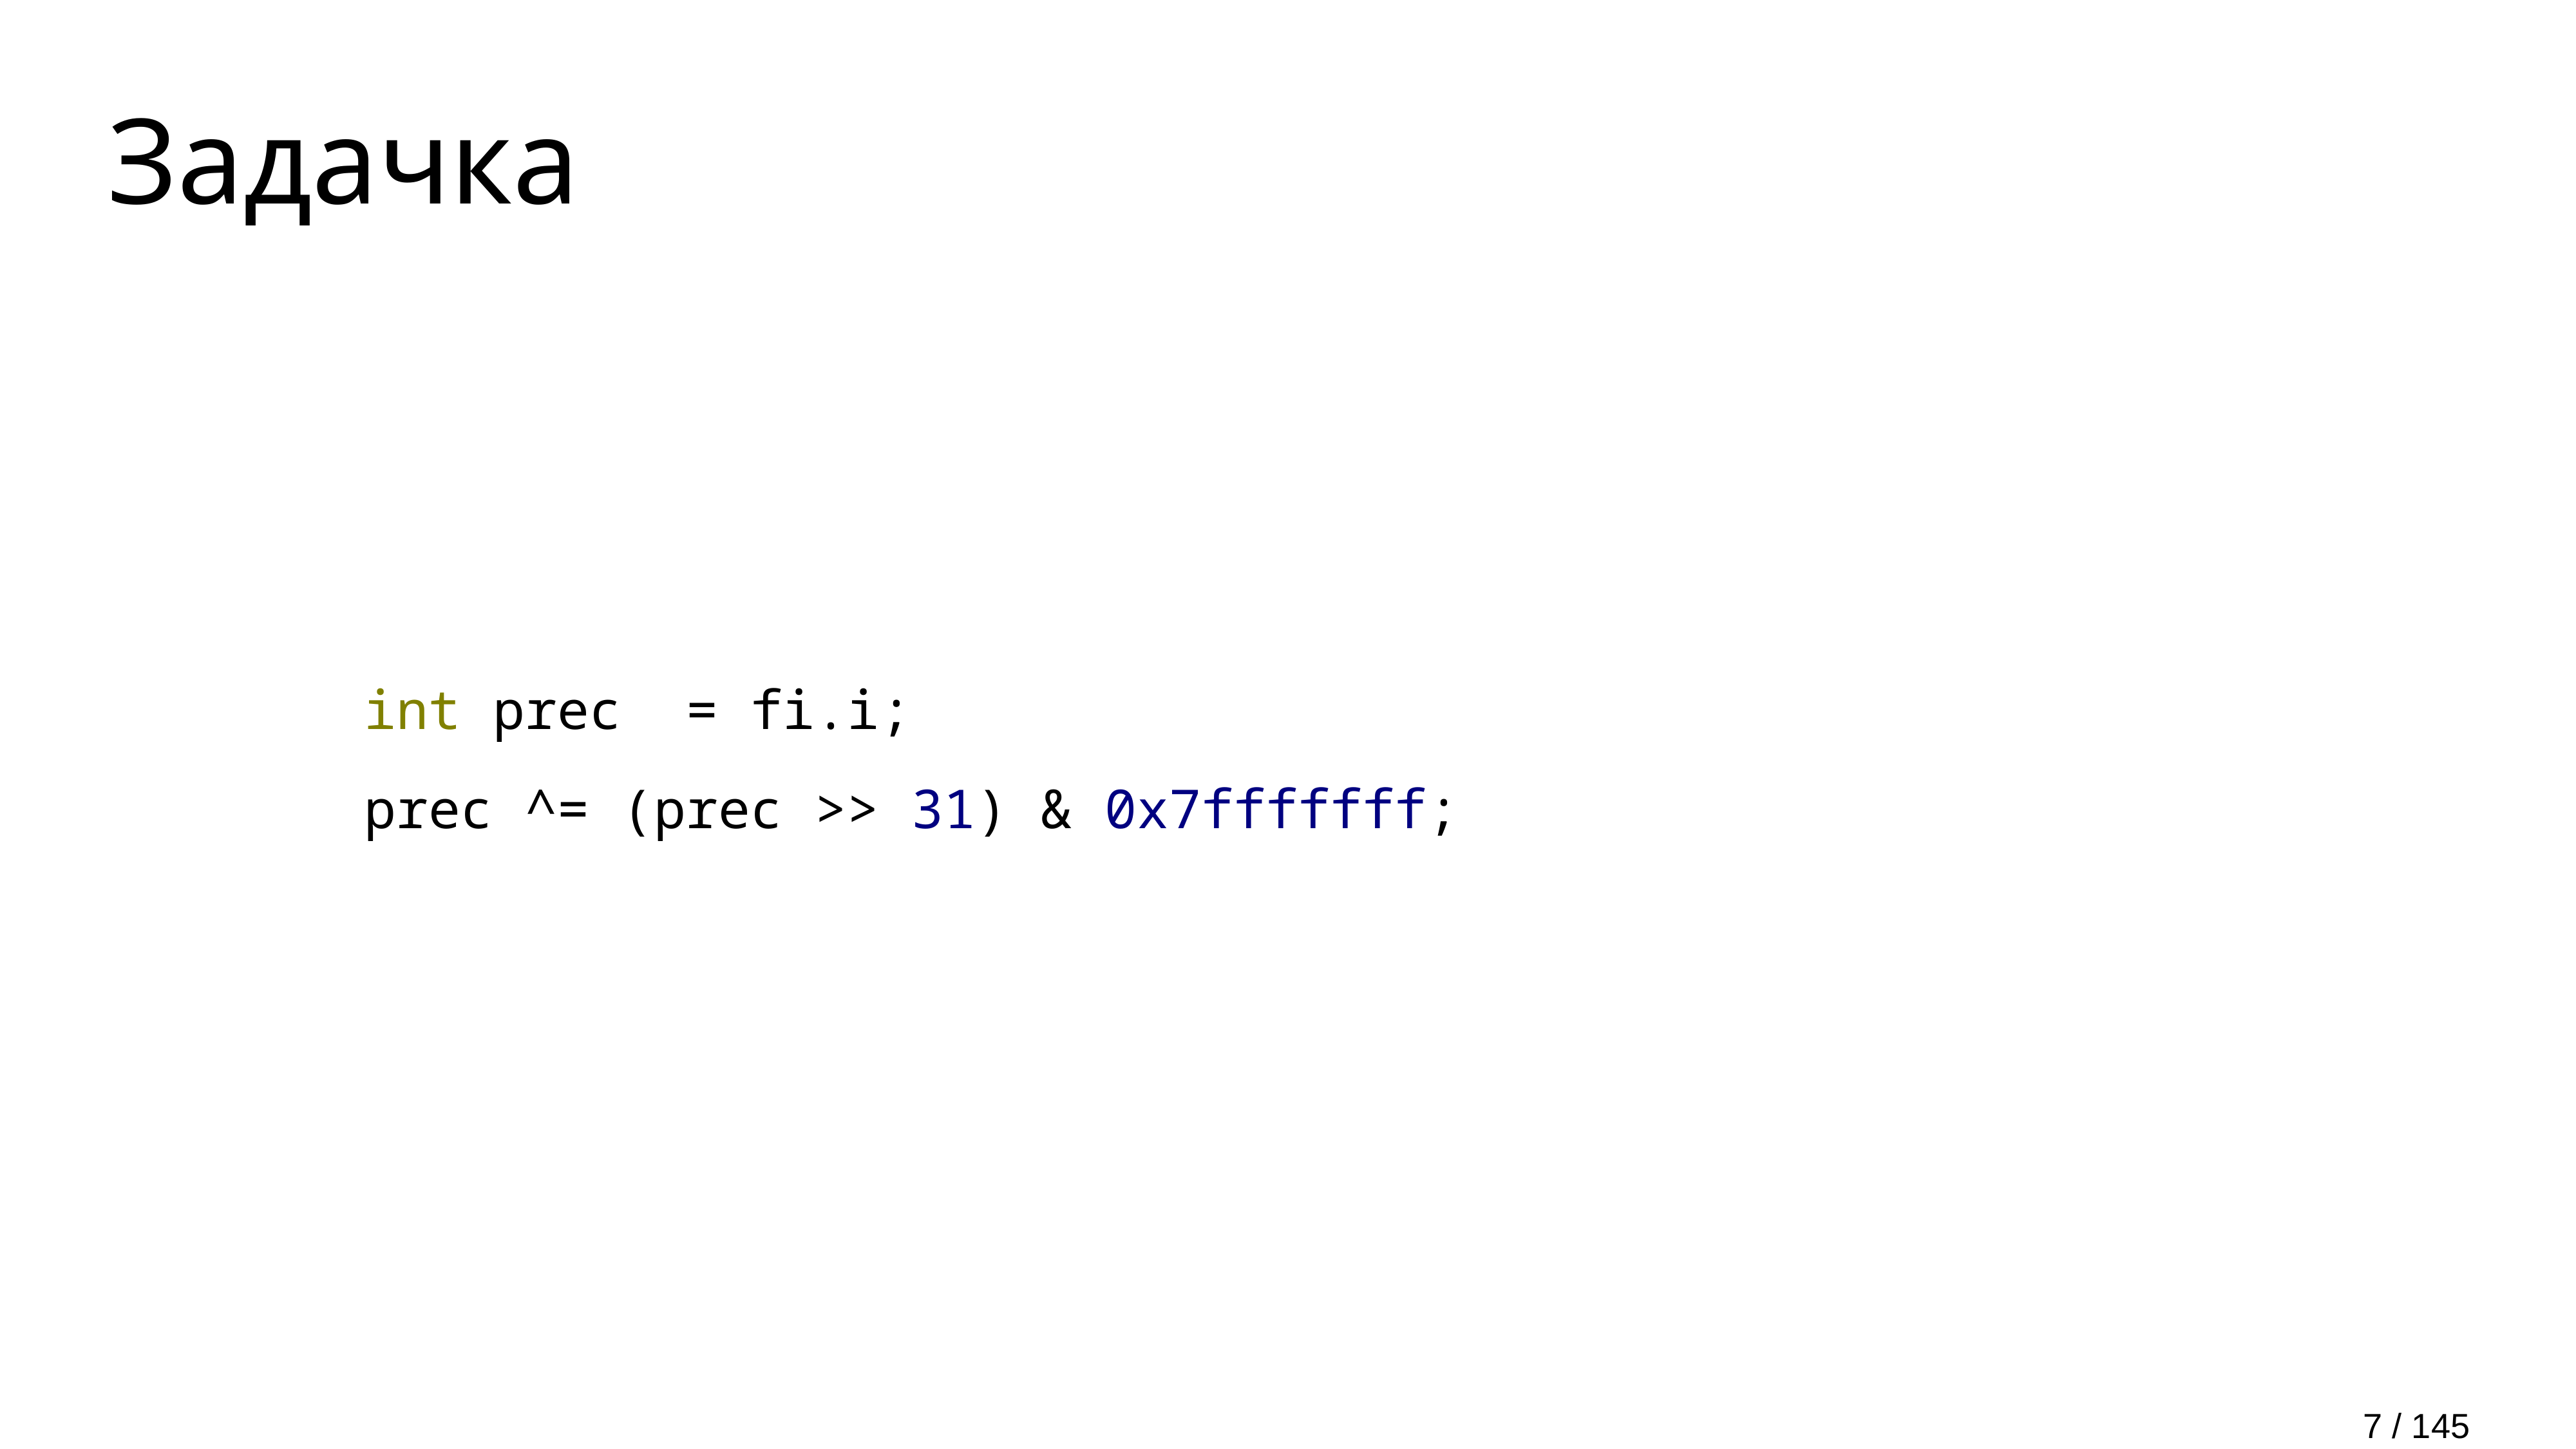

# Задачка
 int prec = fi.i;
 prec ^= (prec >> 31) & 0x7fffffff;